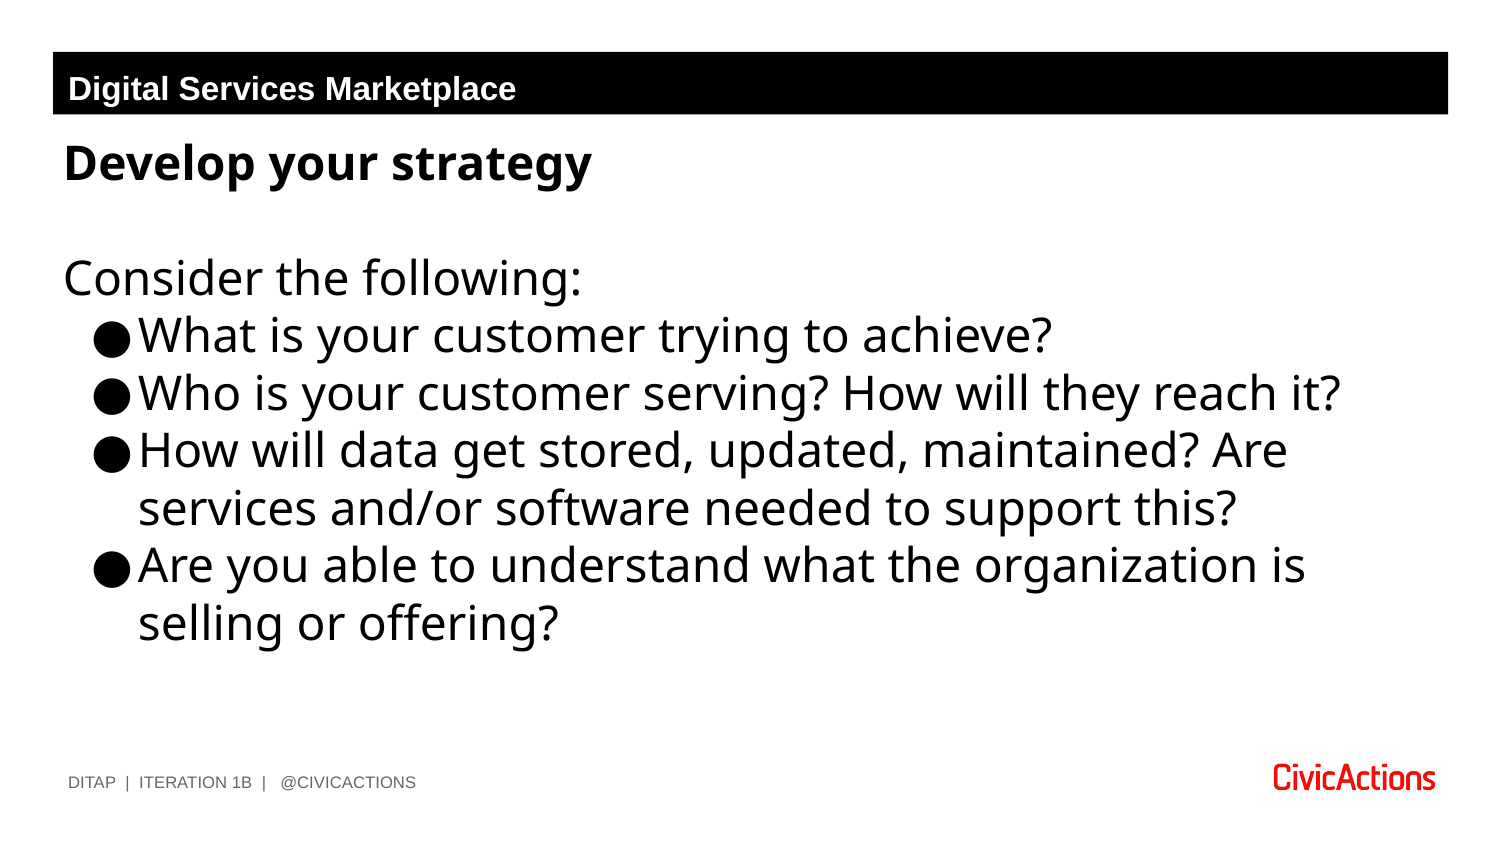

Digital Services Marketplace
Develop your strategy
Consider the following:
What is your customer trying to achieve?
Who is your customer serving? How will they reach it?
How will data get stored, updated, maintained? Are services and/or software needed to support this?
Are you able to understand what the organization is selling or offering?